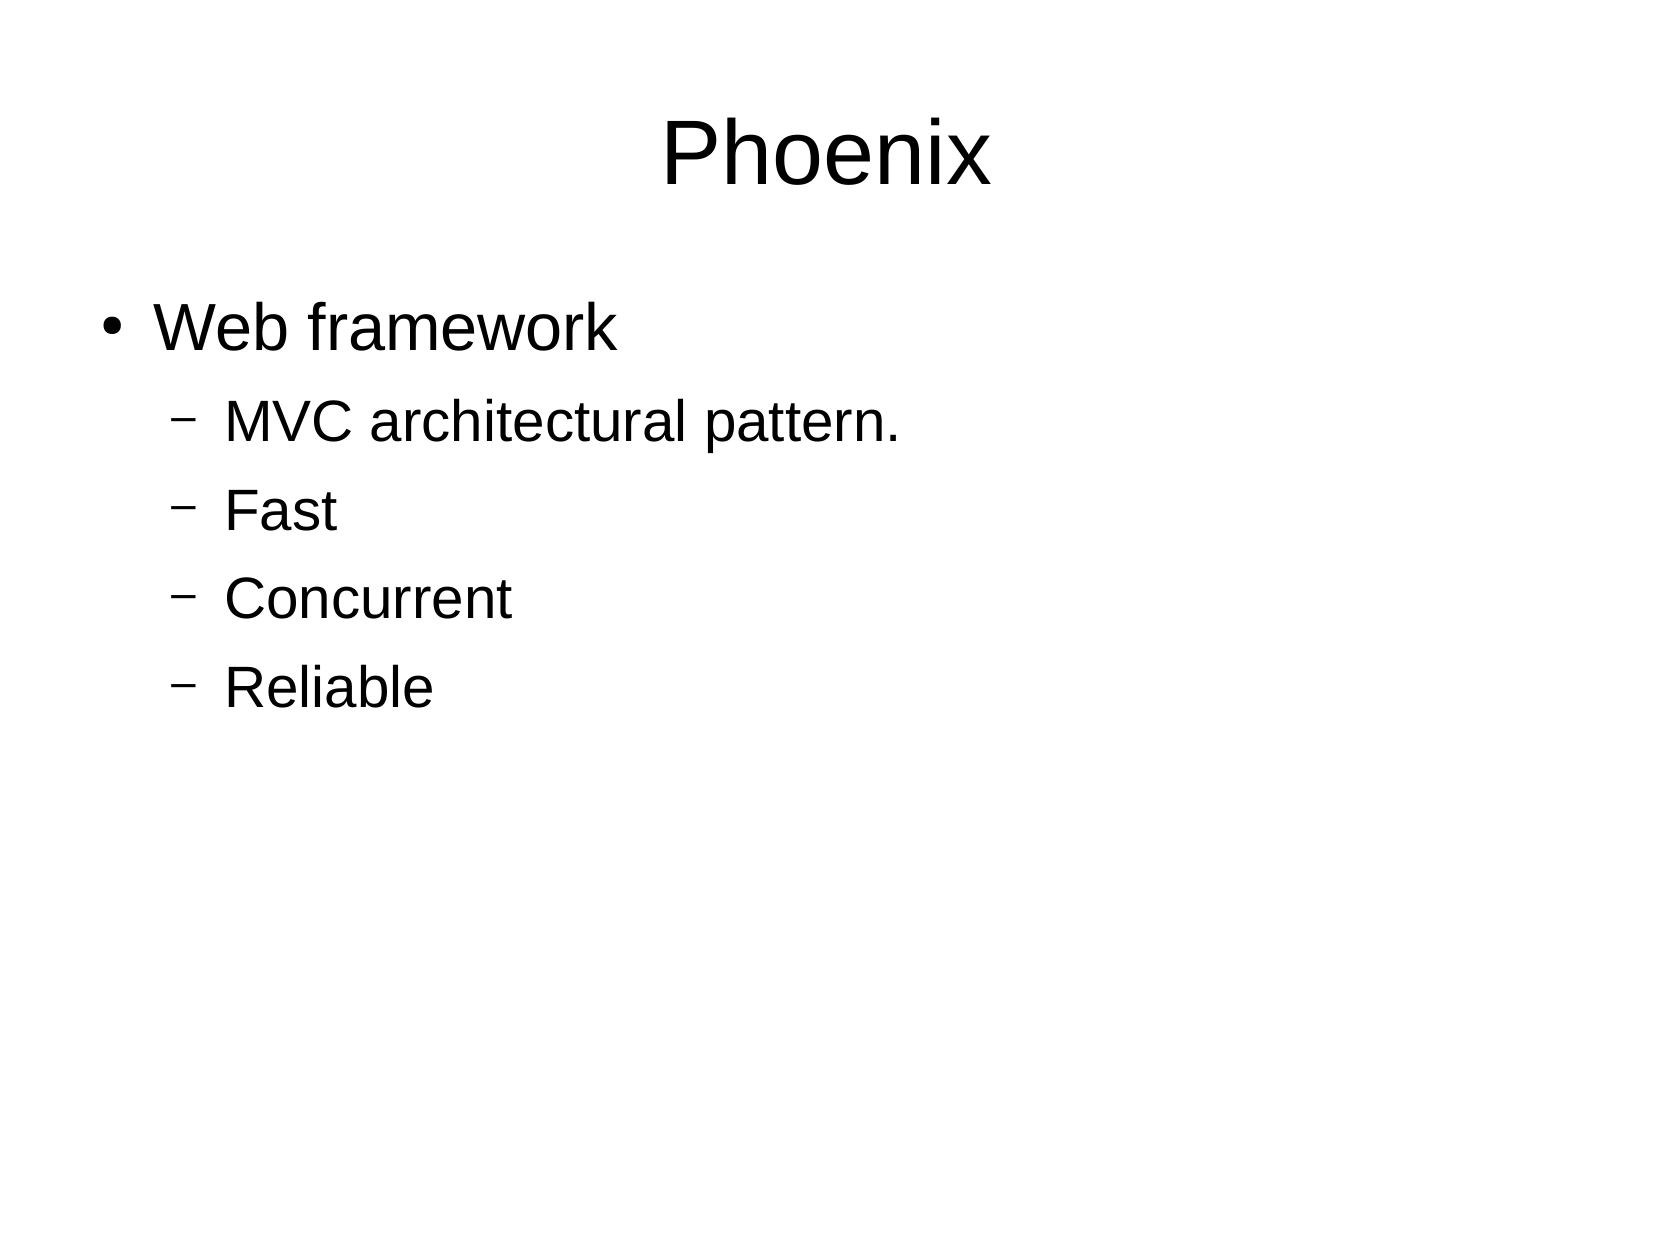

# Phoenix
Web framework
MVC architectural pattern.
Fast
Concurrent
Reliable